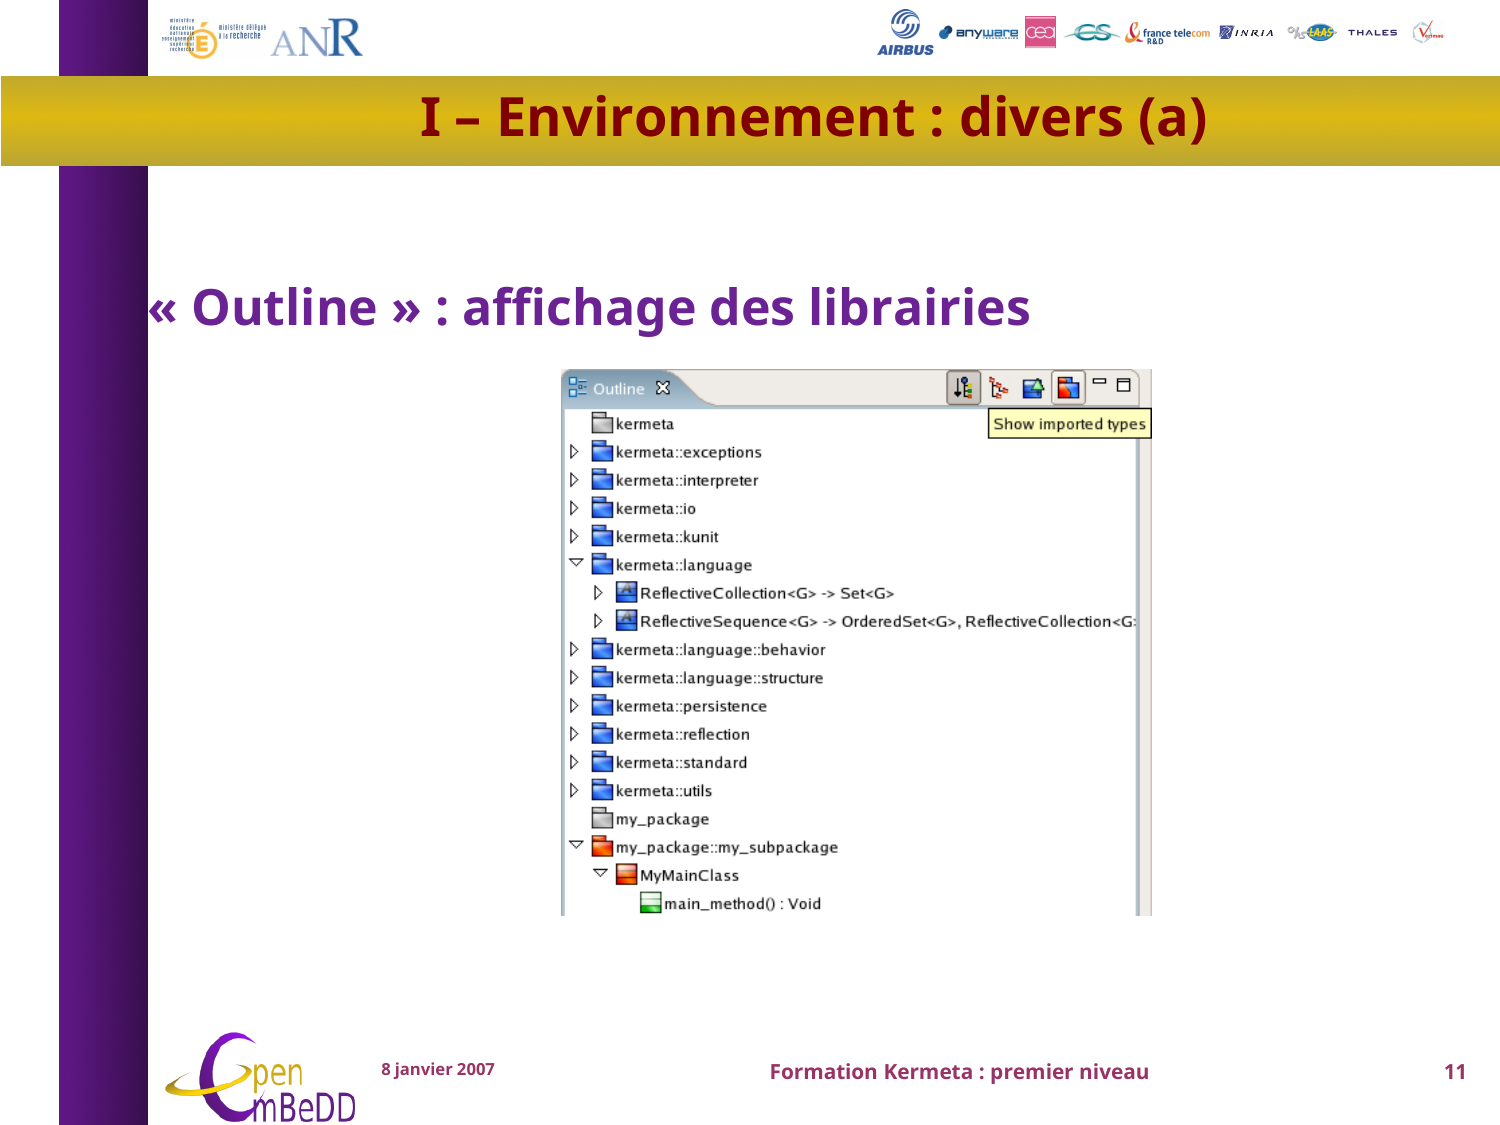

# I – Environnement : divers (a)
« Outline » : affichage des librairies
Pied de page
Pied de page fixe
11